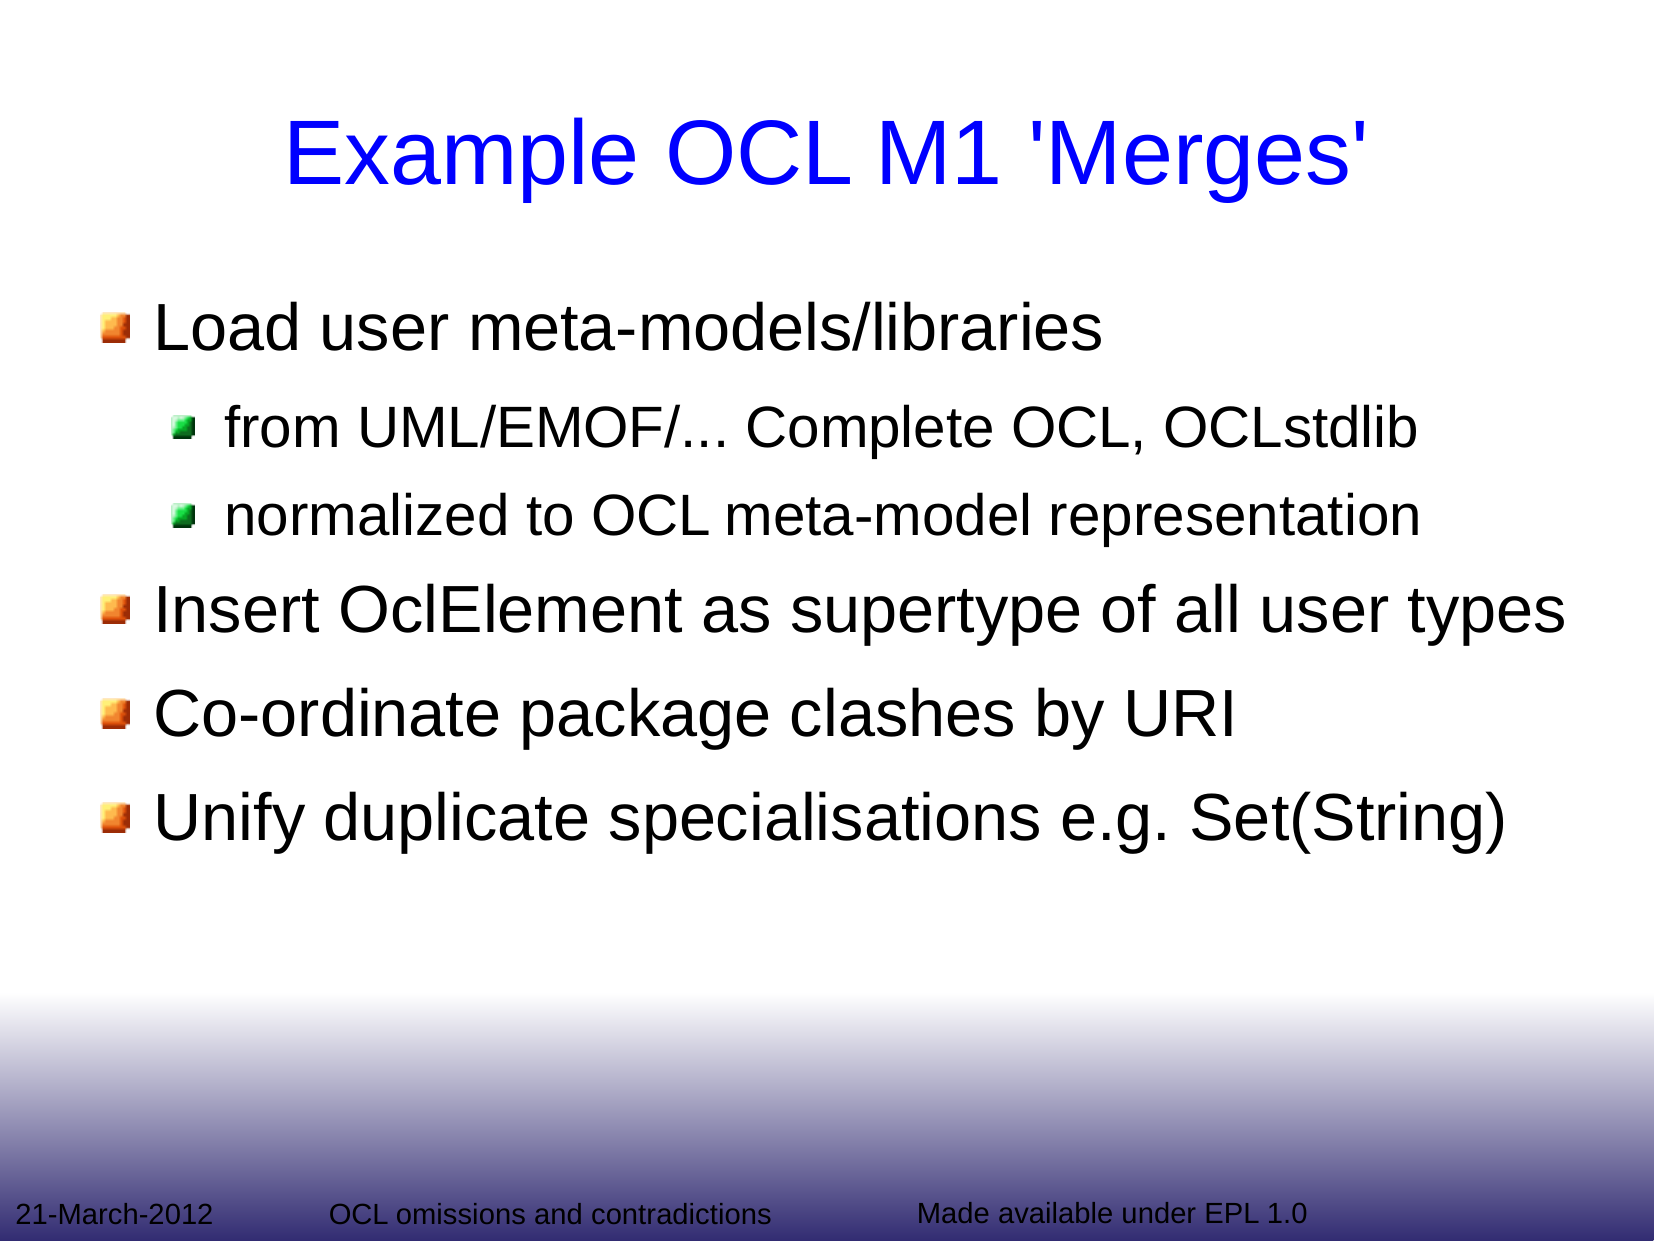

# Example OCL M1 'Merges'
Load user meta-models/libraries
from UML/EMOF/... Complete OCL, OCLstdlib
normalized to OCL meta-model representation
Insert OclElement as supertype of all user types
Co-ordinate package clashes by URI
Unify duplicate specialisations e.g. Set(String)
21-March-2012
OCL omissions and contradictions